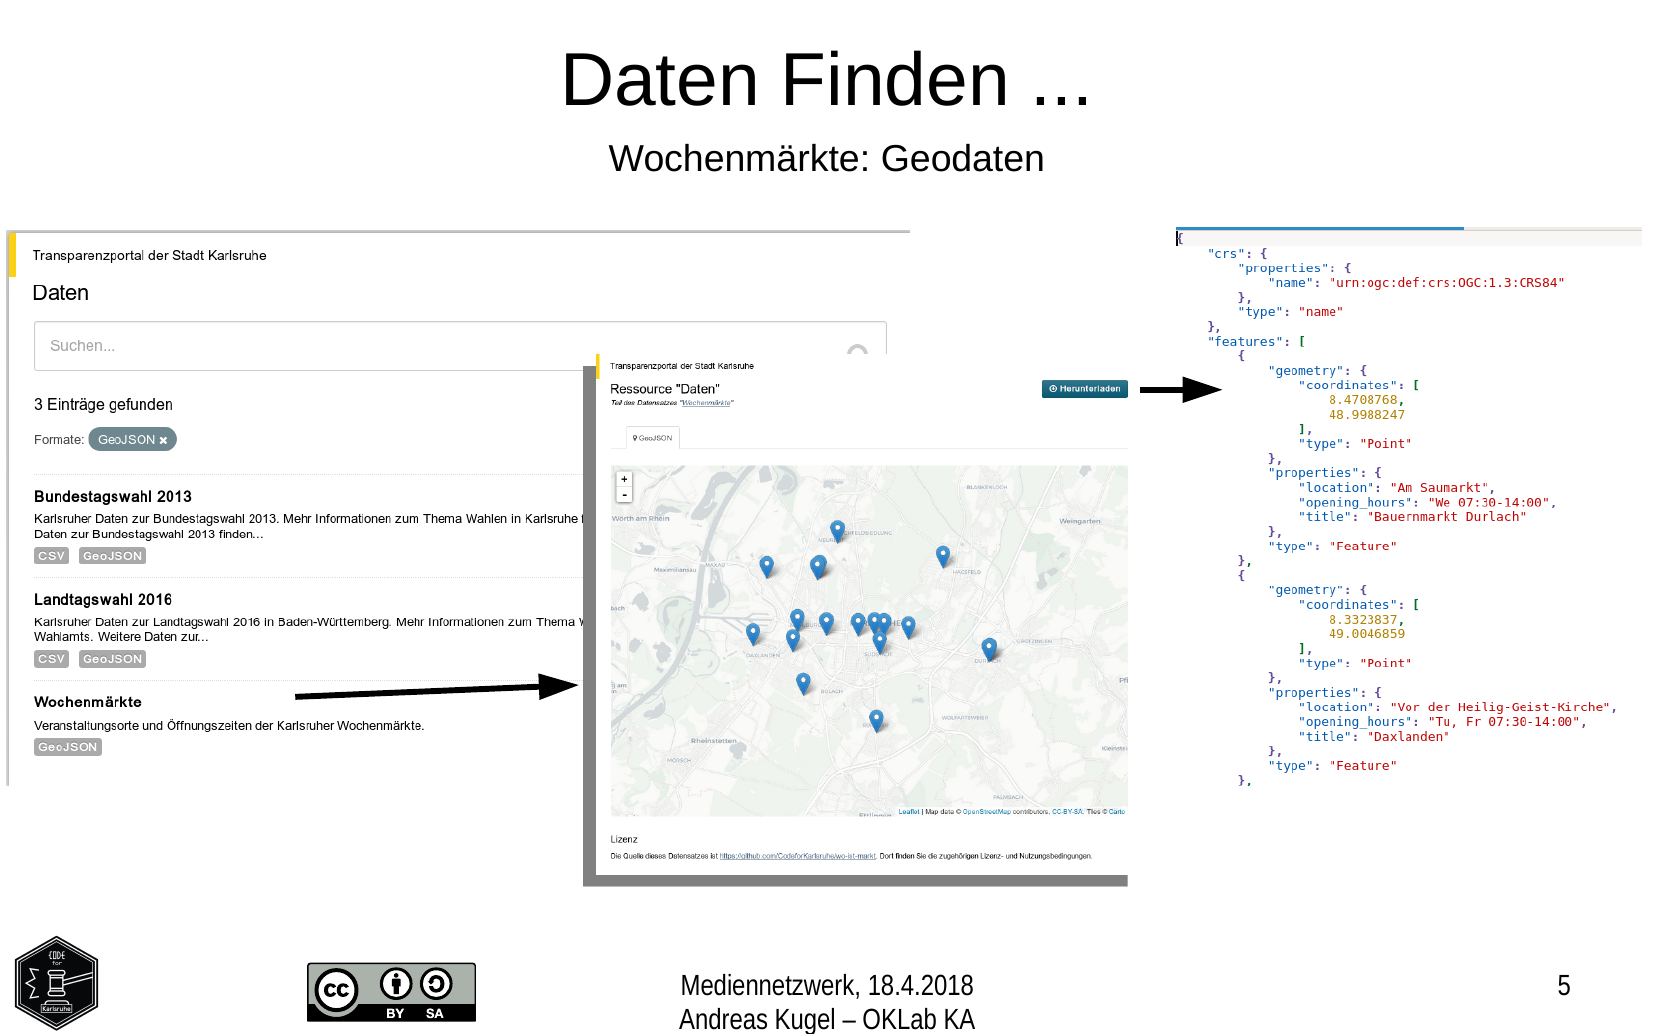

# Daten Finden ...
Wochenmärkte: Geodaten
Wie werden Zahlen zu Codes?
5